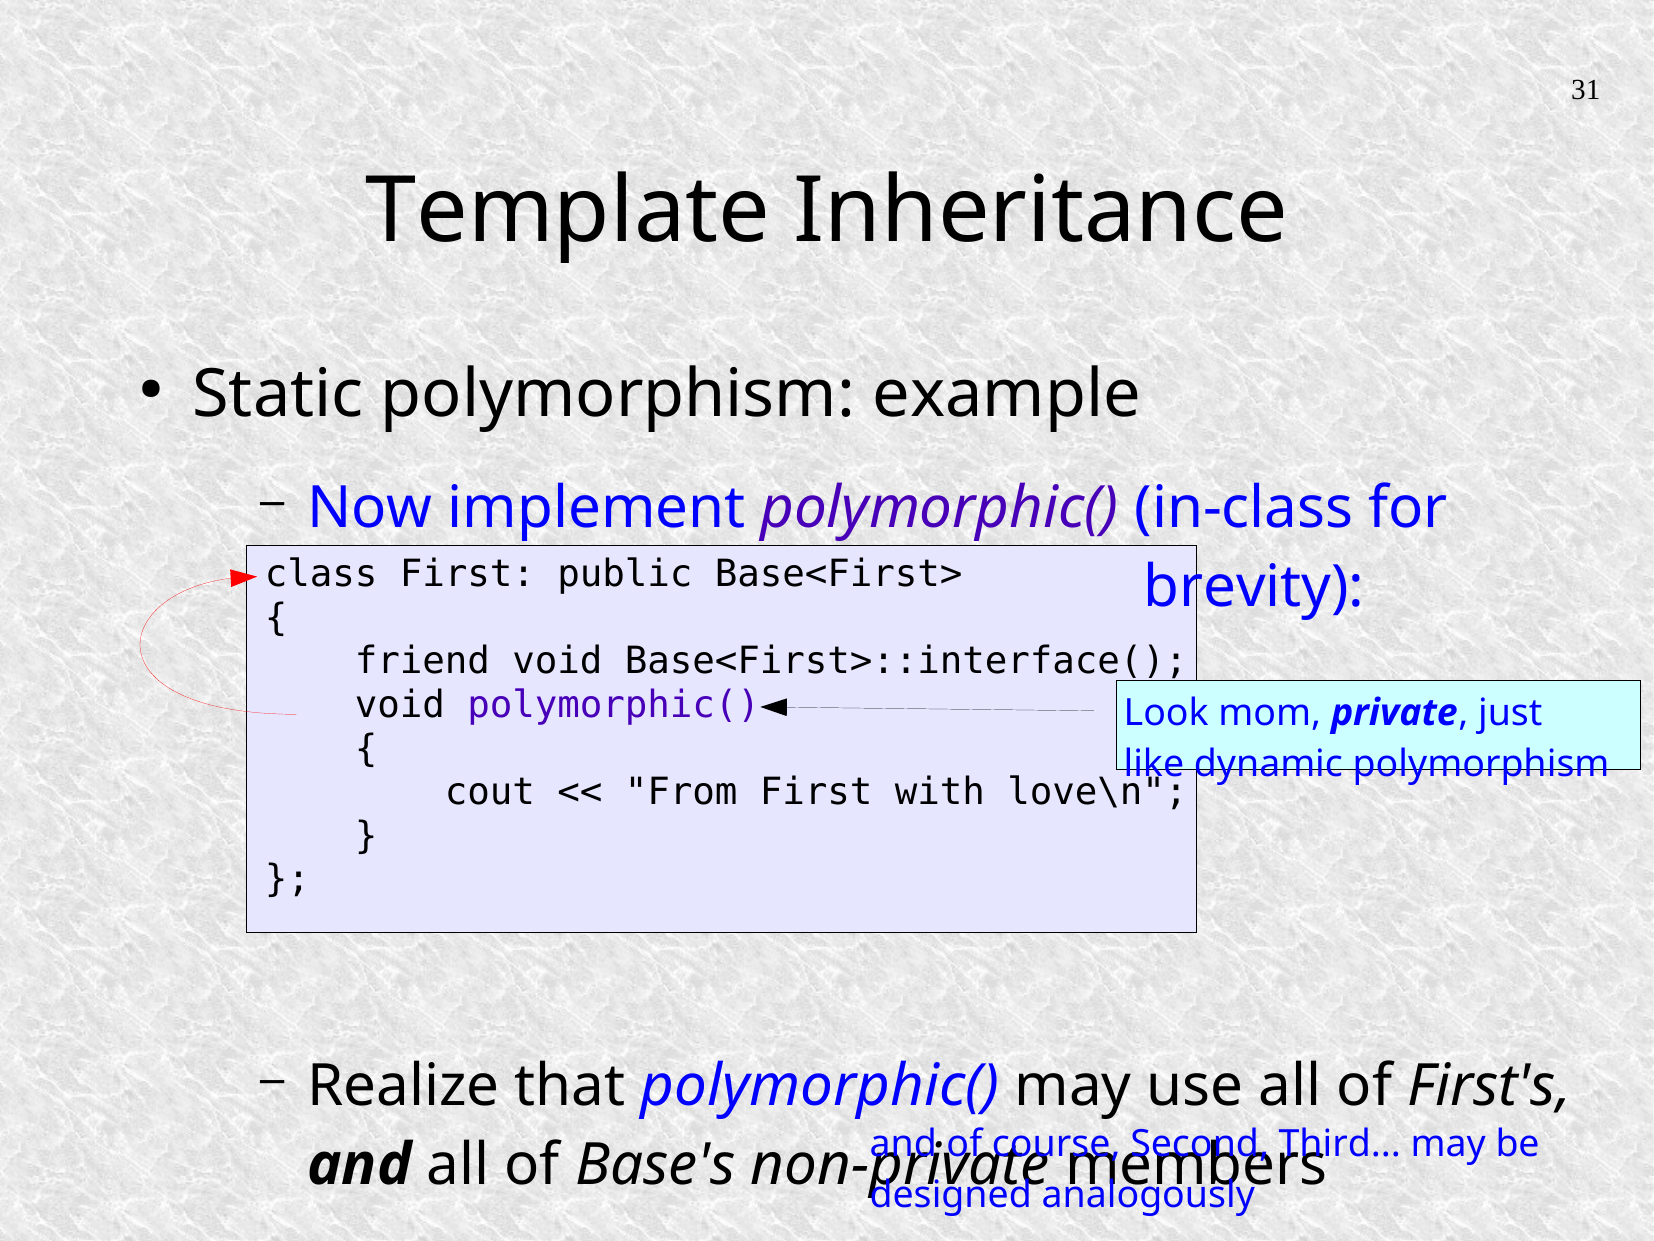

31
# Template Inheritance
Static polymorphism: example
Now implement polymorphic() (in-class for
 brevity):
Realize that polymorphic() may use all of First's, and all of Base's non-private members
class First: public Base<First>
{
 friend void Base<First>::interface();
 void polymorphic()
 {
 cout << "From First with love\n";
 }
};
Look mom, private, just
like dynamic polymorphism
and of course, Second, Third... may be
designed analogously